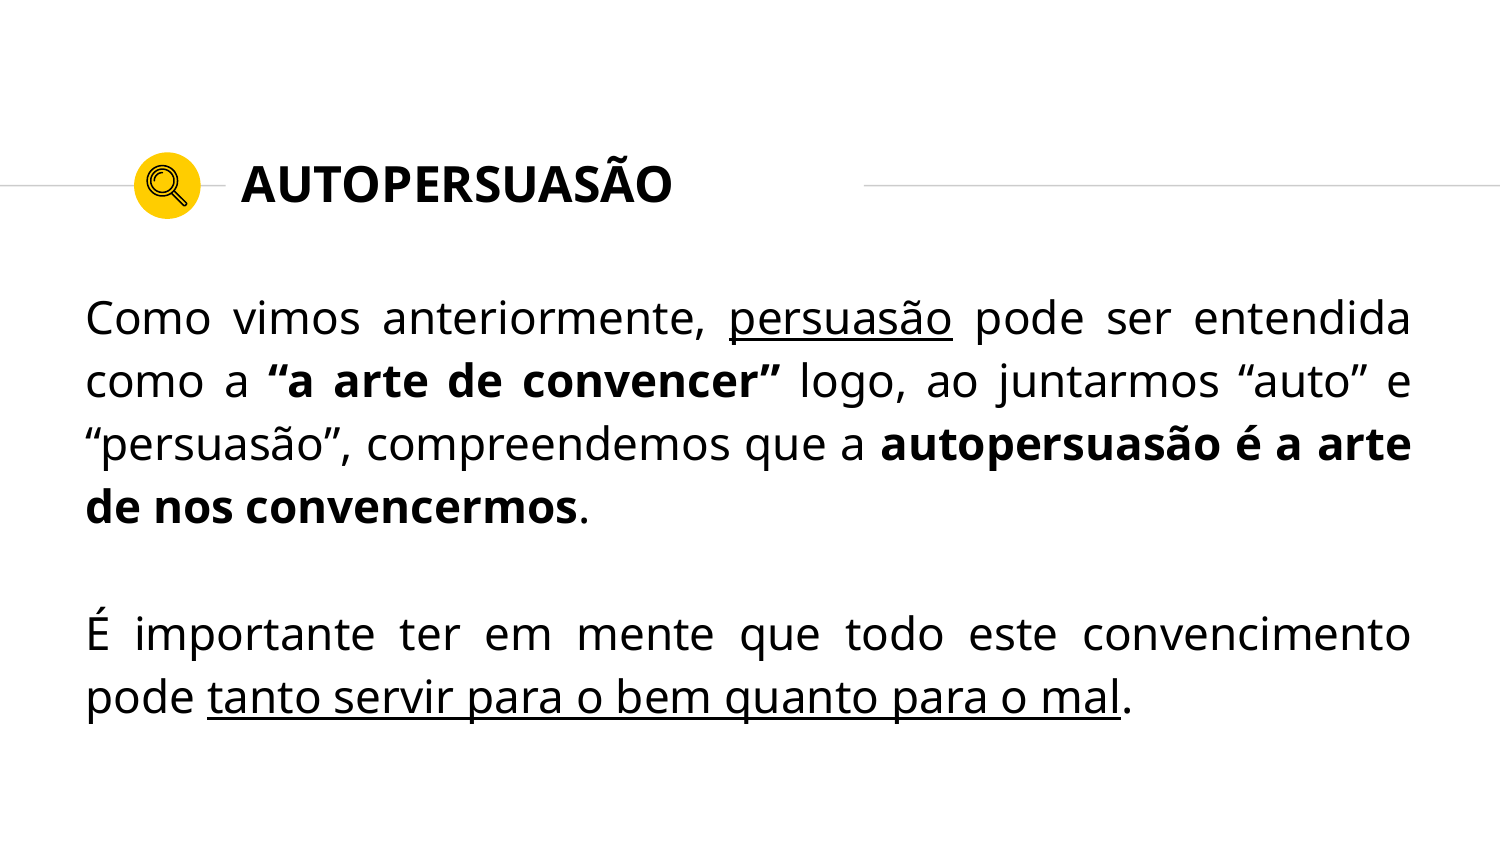

# AUTOPERSUASÃO
Como vimos anteriormente, persuasão pode ser entendida como a “a arte de convencer” logo, ao juntarmos “auto” e “persuasão”, compreendemos que a autopersuasão é a arte de nos convencermos.
É importante ter em mente que todo este convencimento pode tanto servir para o bem quanto para o mal.